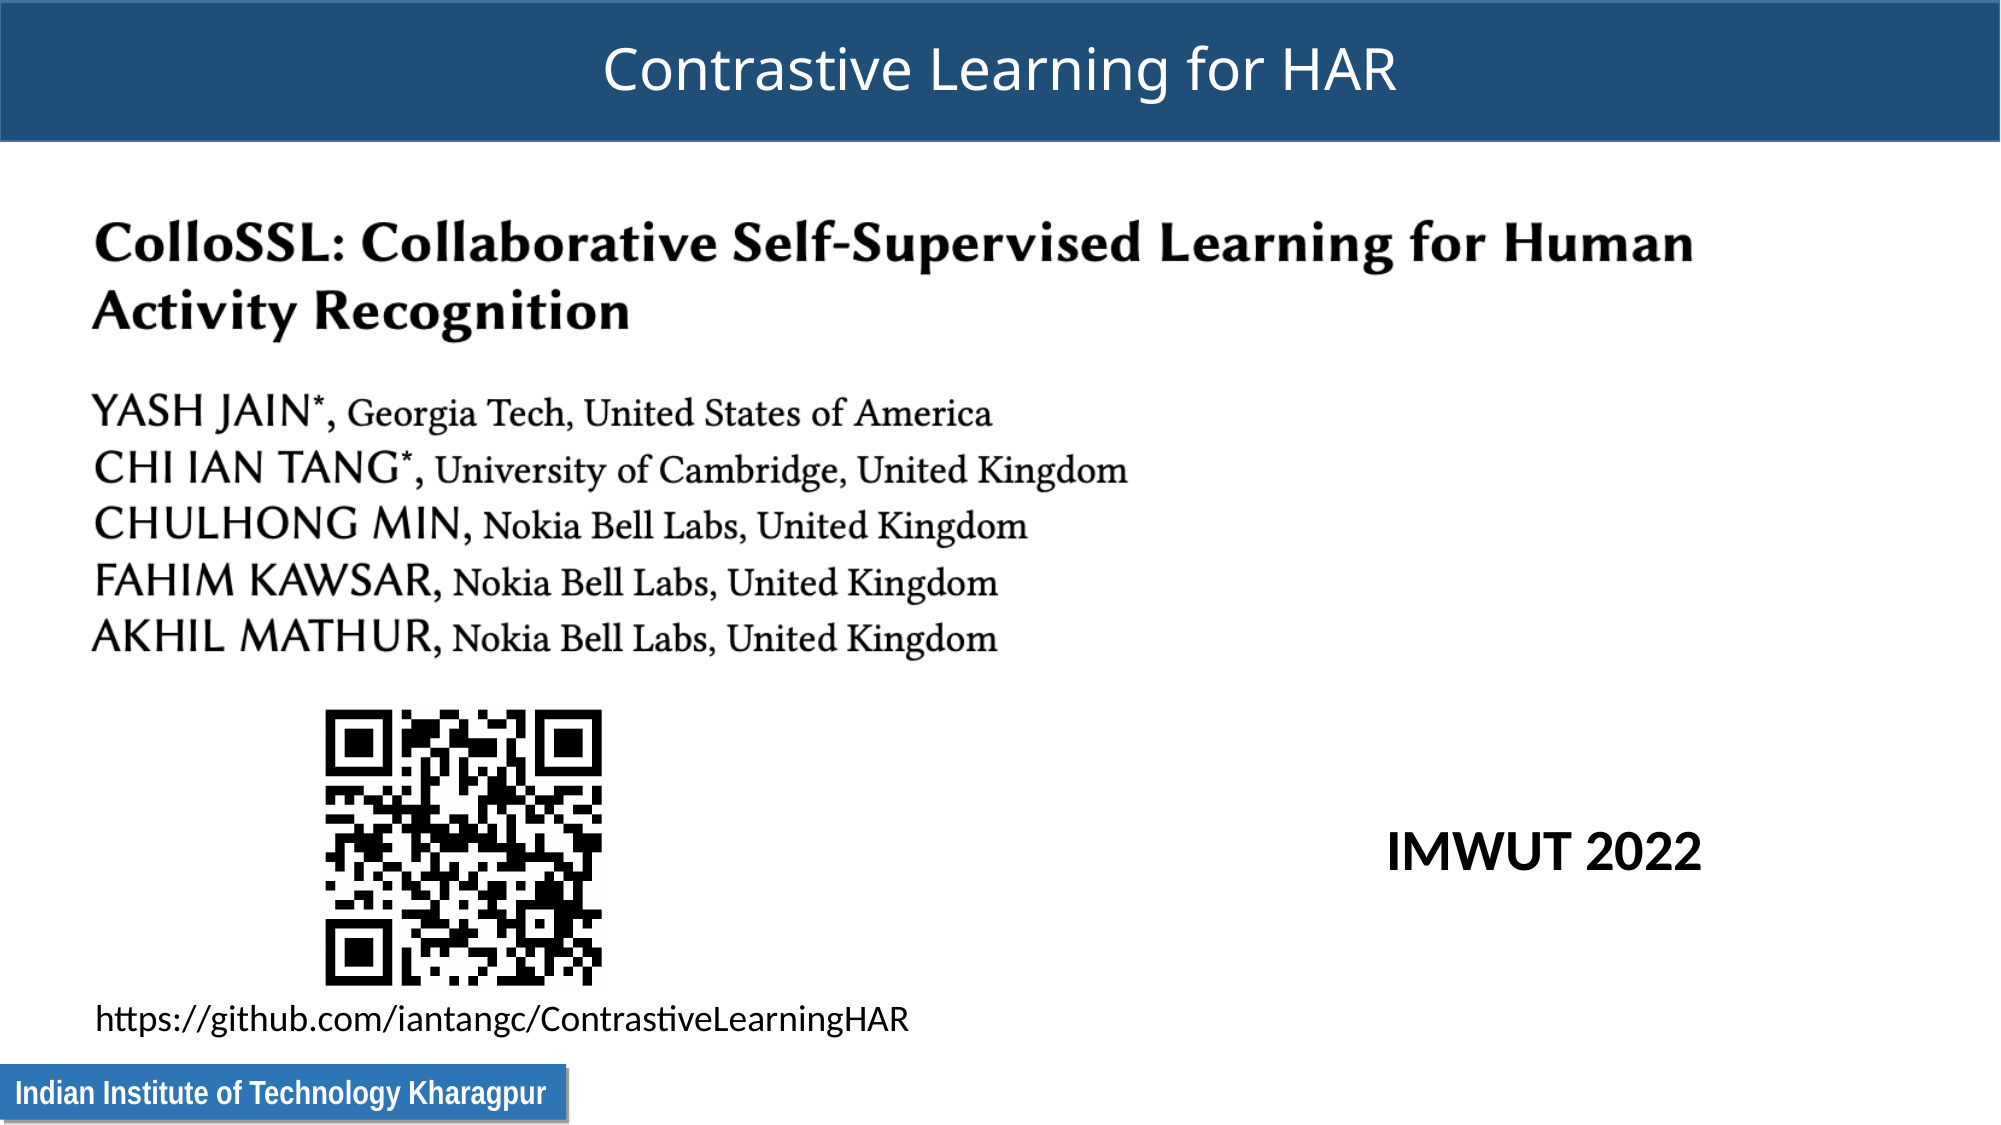

# Contrastive Learning for HAR
IMWUT 2022
https://github.com/iantangc/ContrastiveLearningHAR